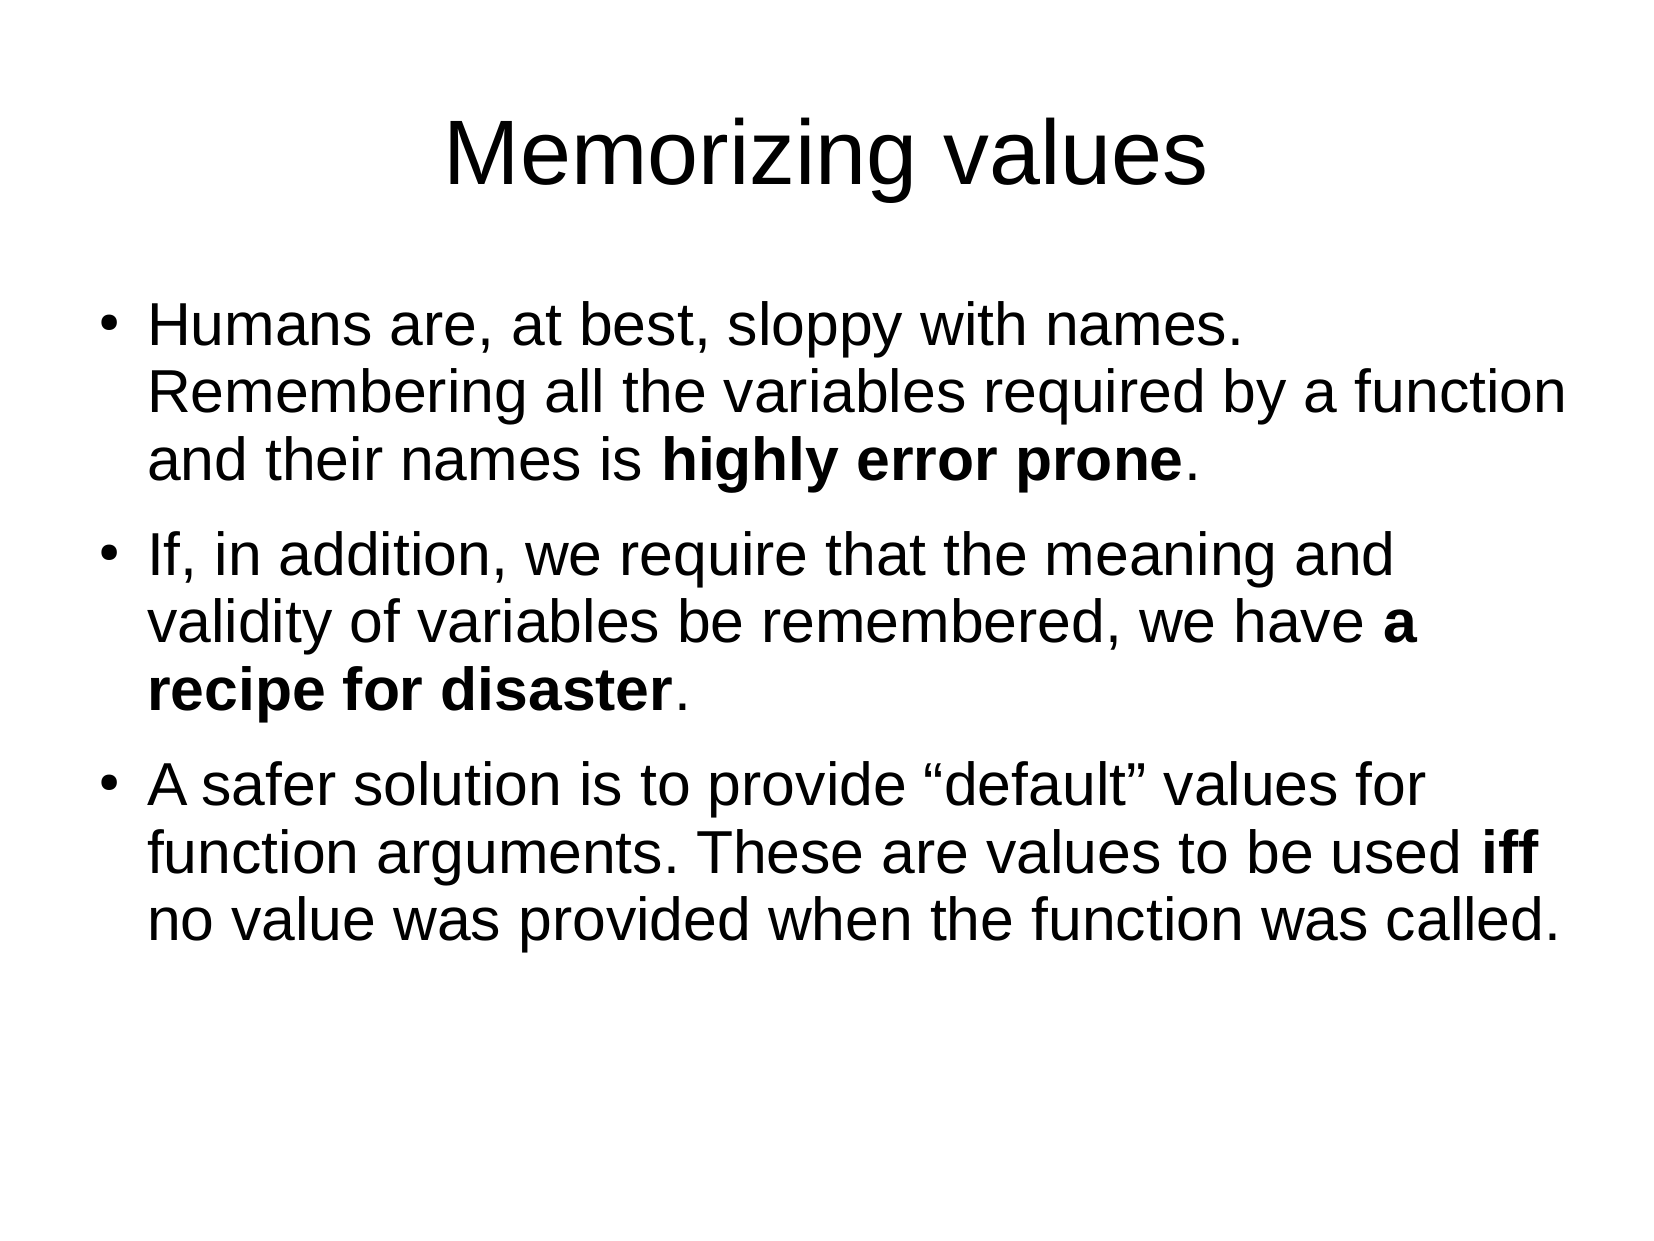

# Memorizing values
Humans are, at best, sloppy with names. Remembering all the variables required by a function and their names is highly error prone.
If, in addition, we require that the meaning and validity of variables be remembered, we have a recipe for disaster.
A safer solution is to provide “default” values for function arguments. These are values to be used iff no value was provided when the function was called.